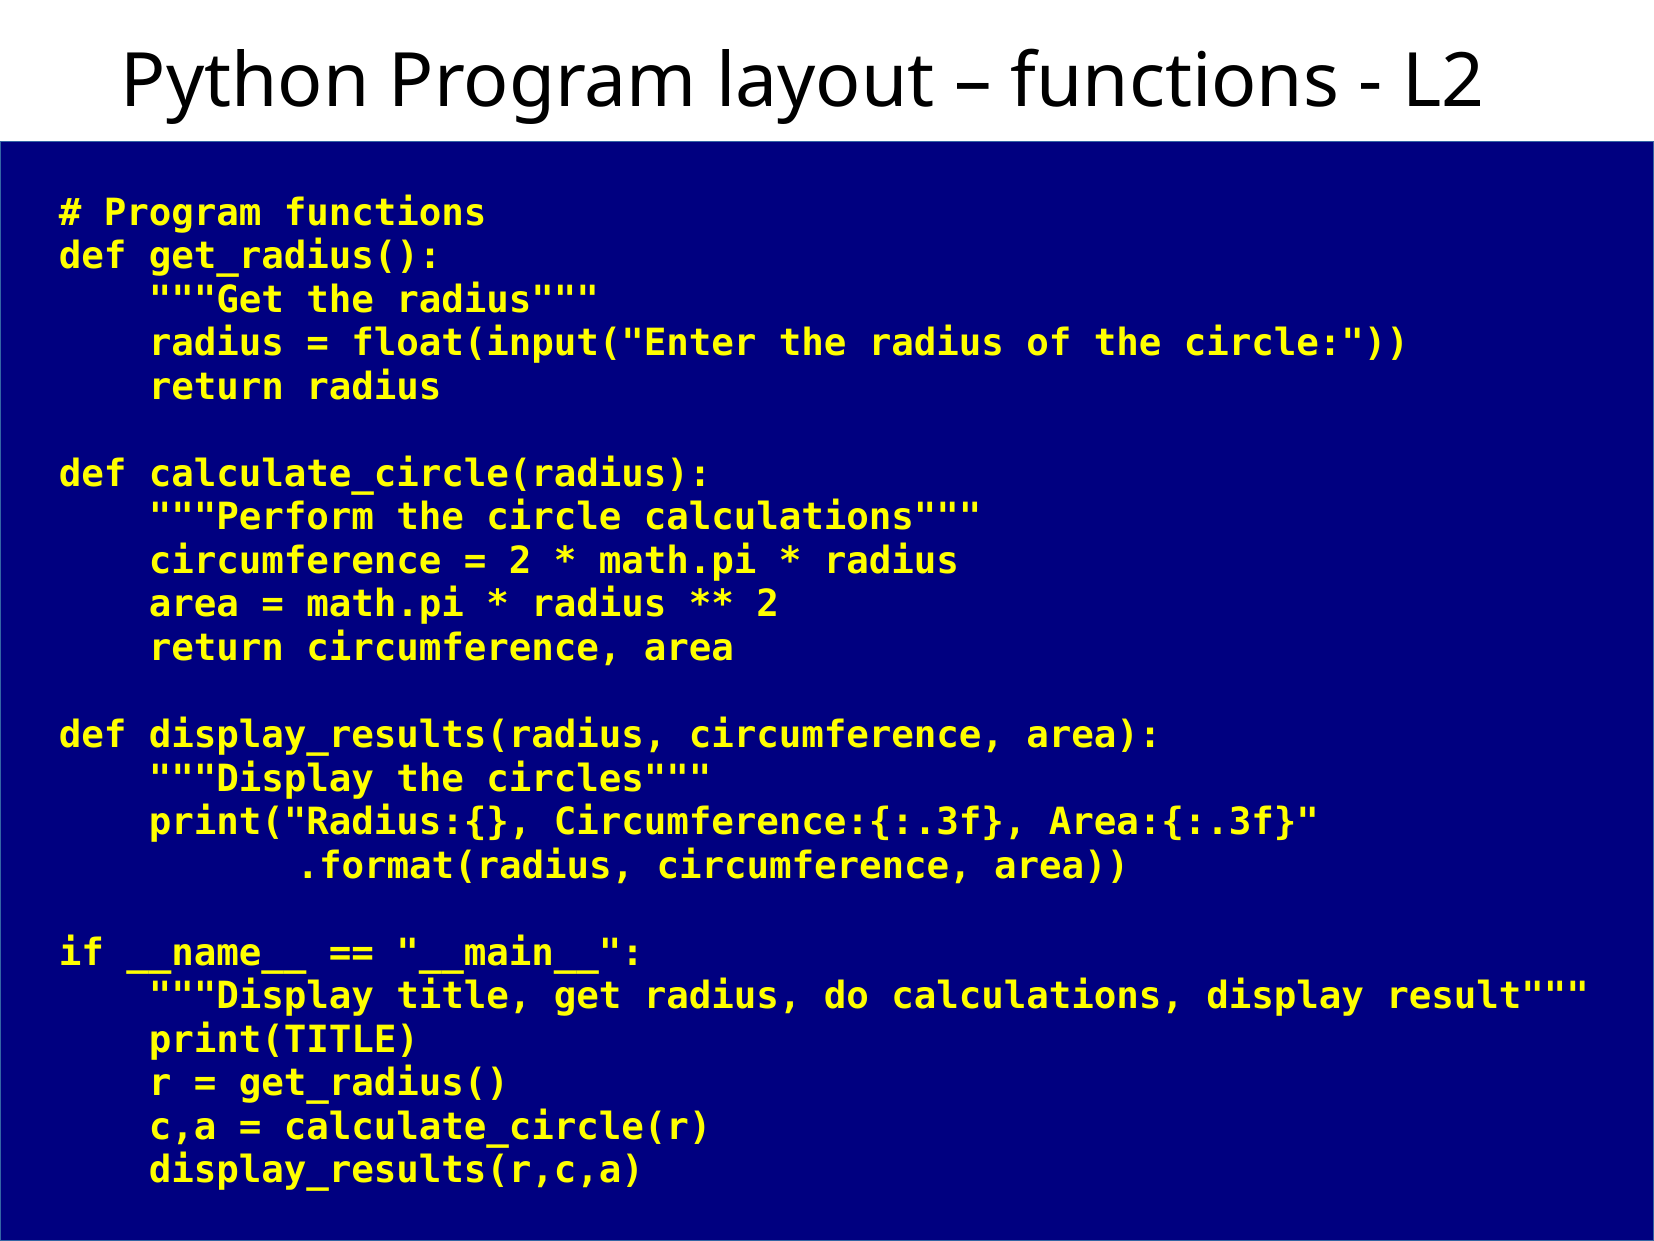

Python Program layout – functions - L2
# Program functions
def get_radius():
 """Get the radius"""
 radius = float(input("Enter the radius of the circle:"))
 return radius
def calculate_circle(radius):
 """Perform the circle calculations"""
 circumference = 2 * math.pi * radius
 area = math.pi * radius ** 2
 return circumference, area
def display_results(radius, circumference, area):
 """Display the circles"""
 print("Radius:{}, Circumference:{:.3f}, Area:{:.3f}"
		 .format(radius, circumference, area))
if __name__ == "__main__":
 """Display title, get radius, do calculations, display result"""
 print(TITLE)
 r = get_radius()
 c,a = calculate_circle(r)
 display_results(r,c,a)
# lsusb